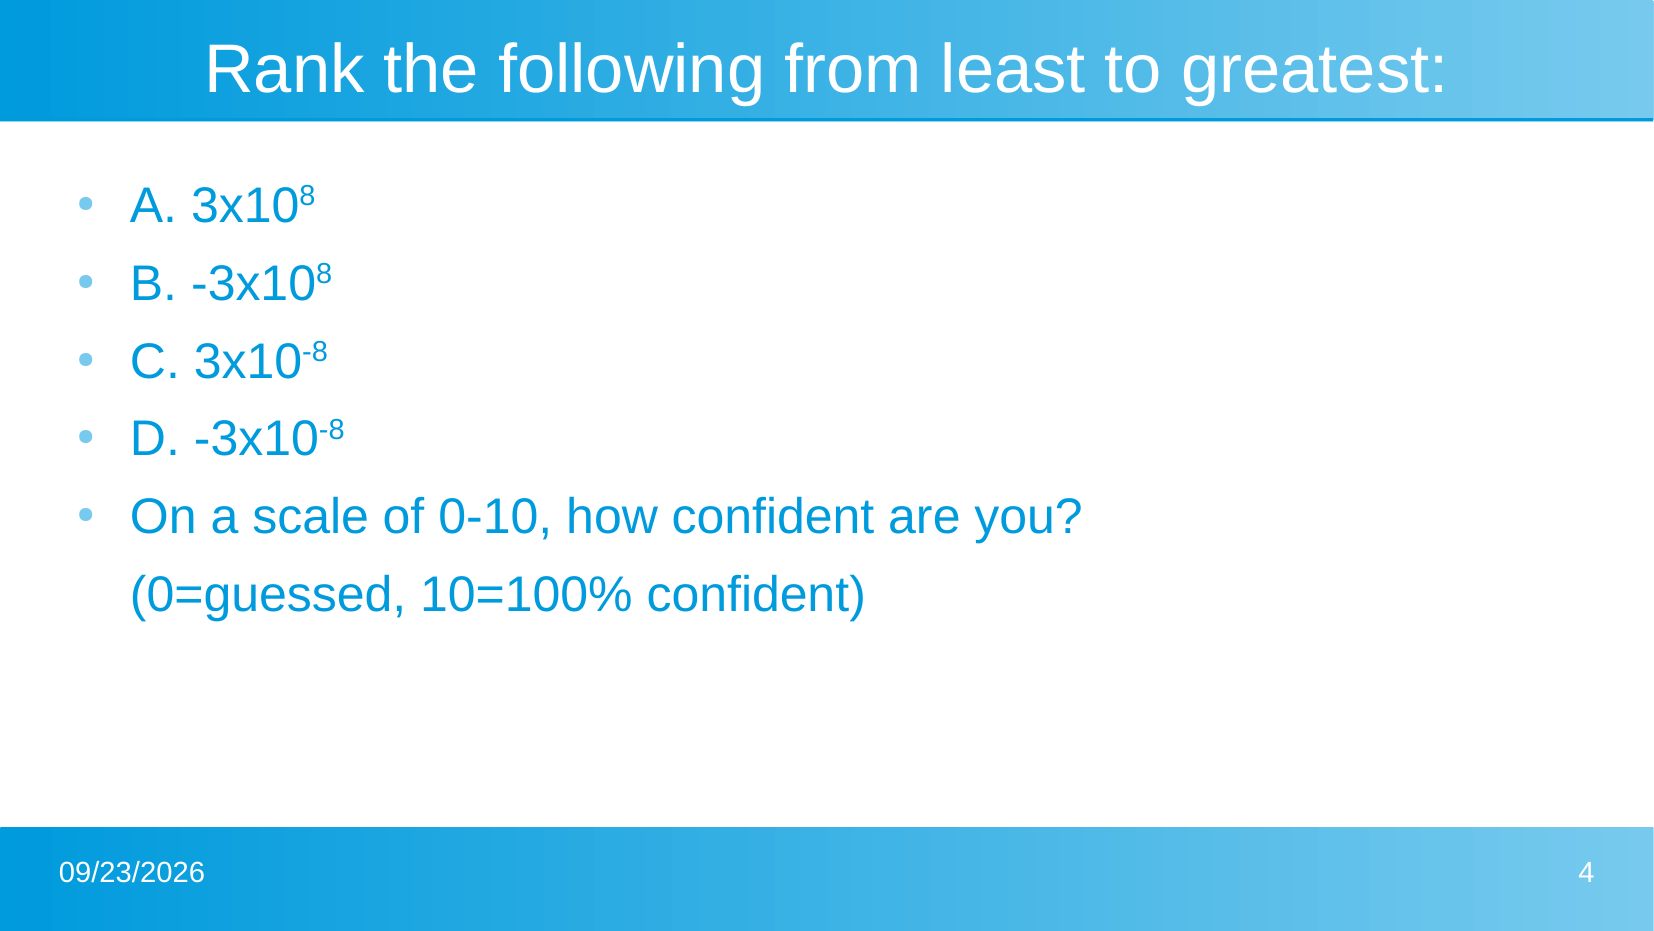

# Rank the following from least to greatest:
A. 3x108
B. -3x108
C. 3x10-8
D. -3x10-8
On a scale of 0-10, how confident are you?
(0=guessed, 10=100% confident)
4